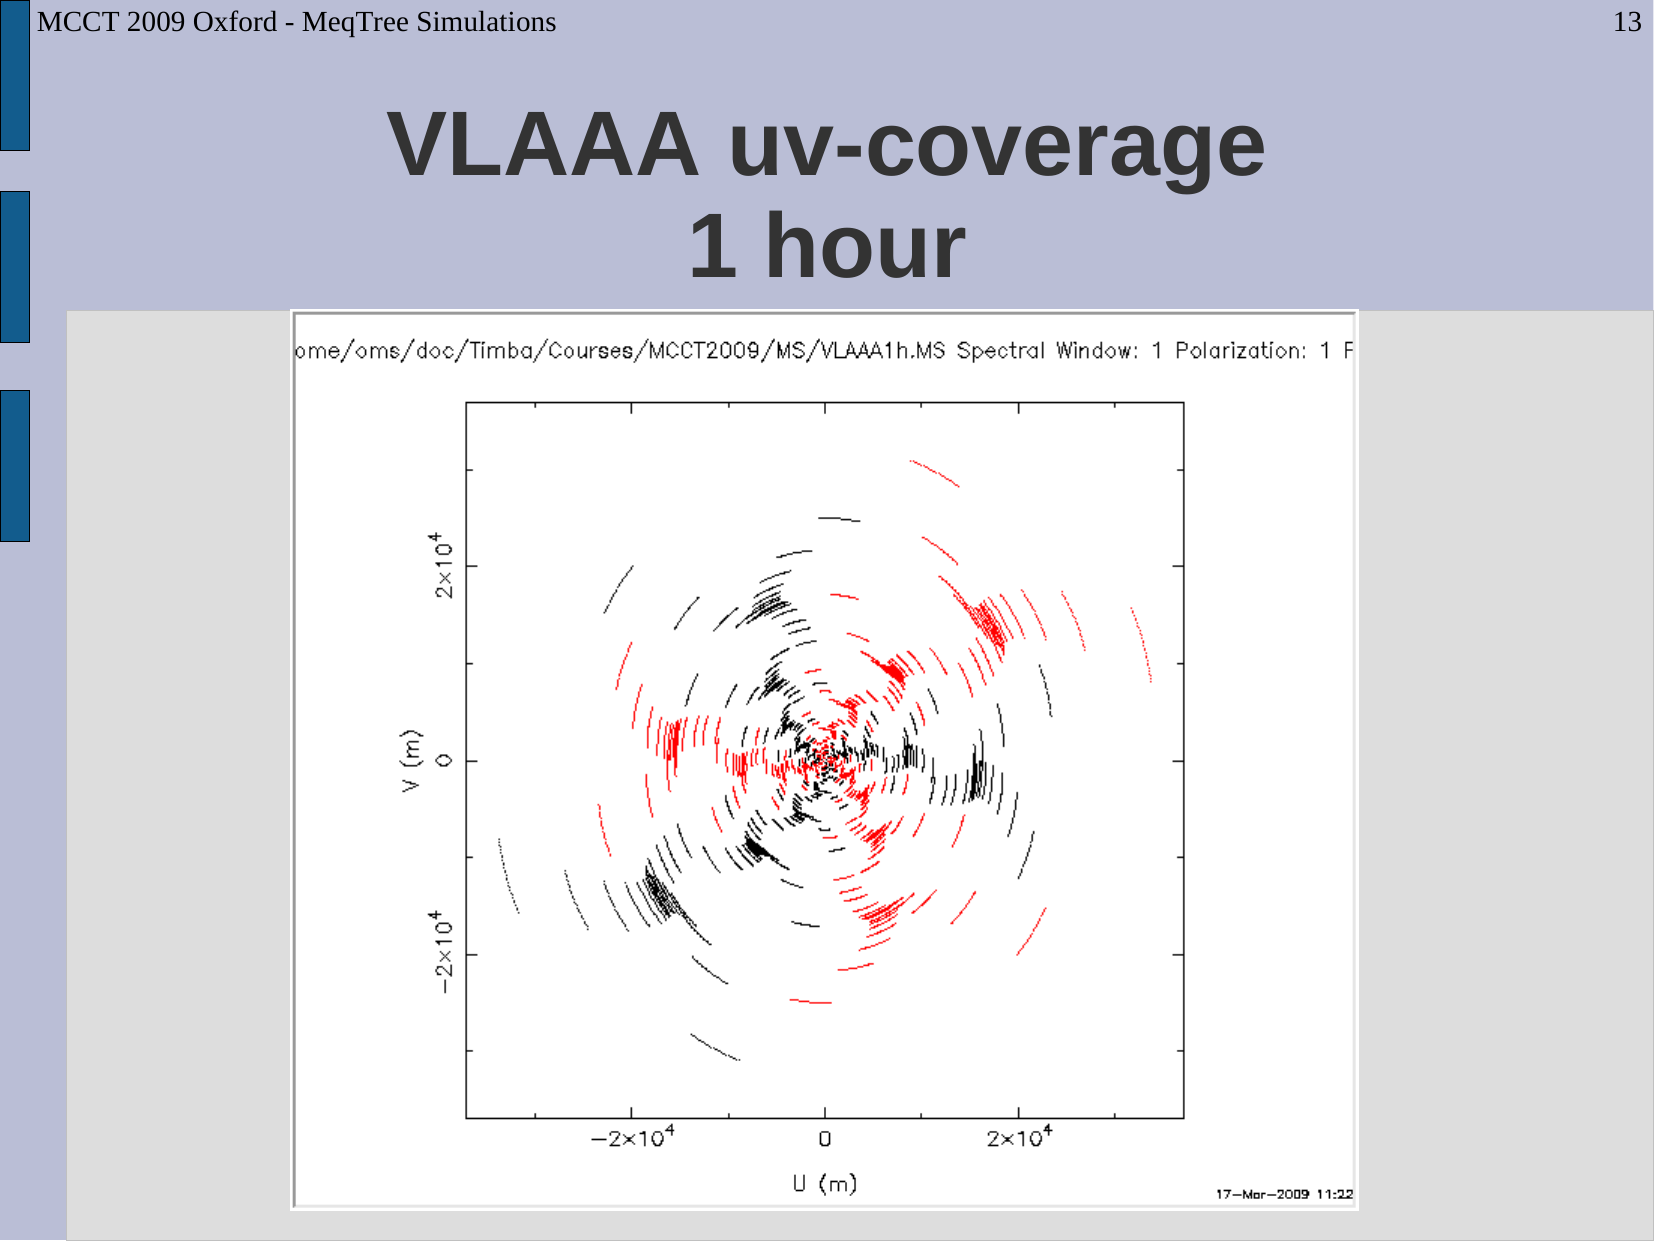

MCCT 2009 Oxford - MeqTree Simulations
13
# VLAAA uv-coverage 1 hour